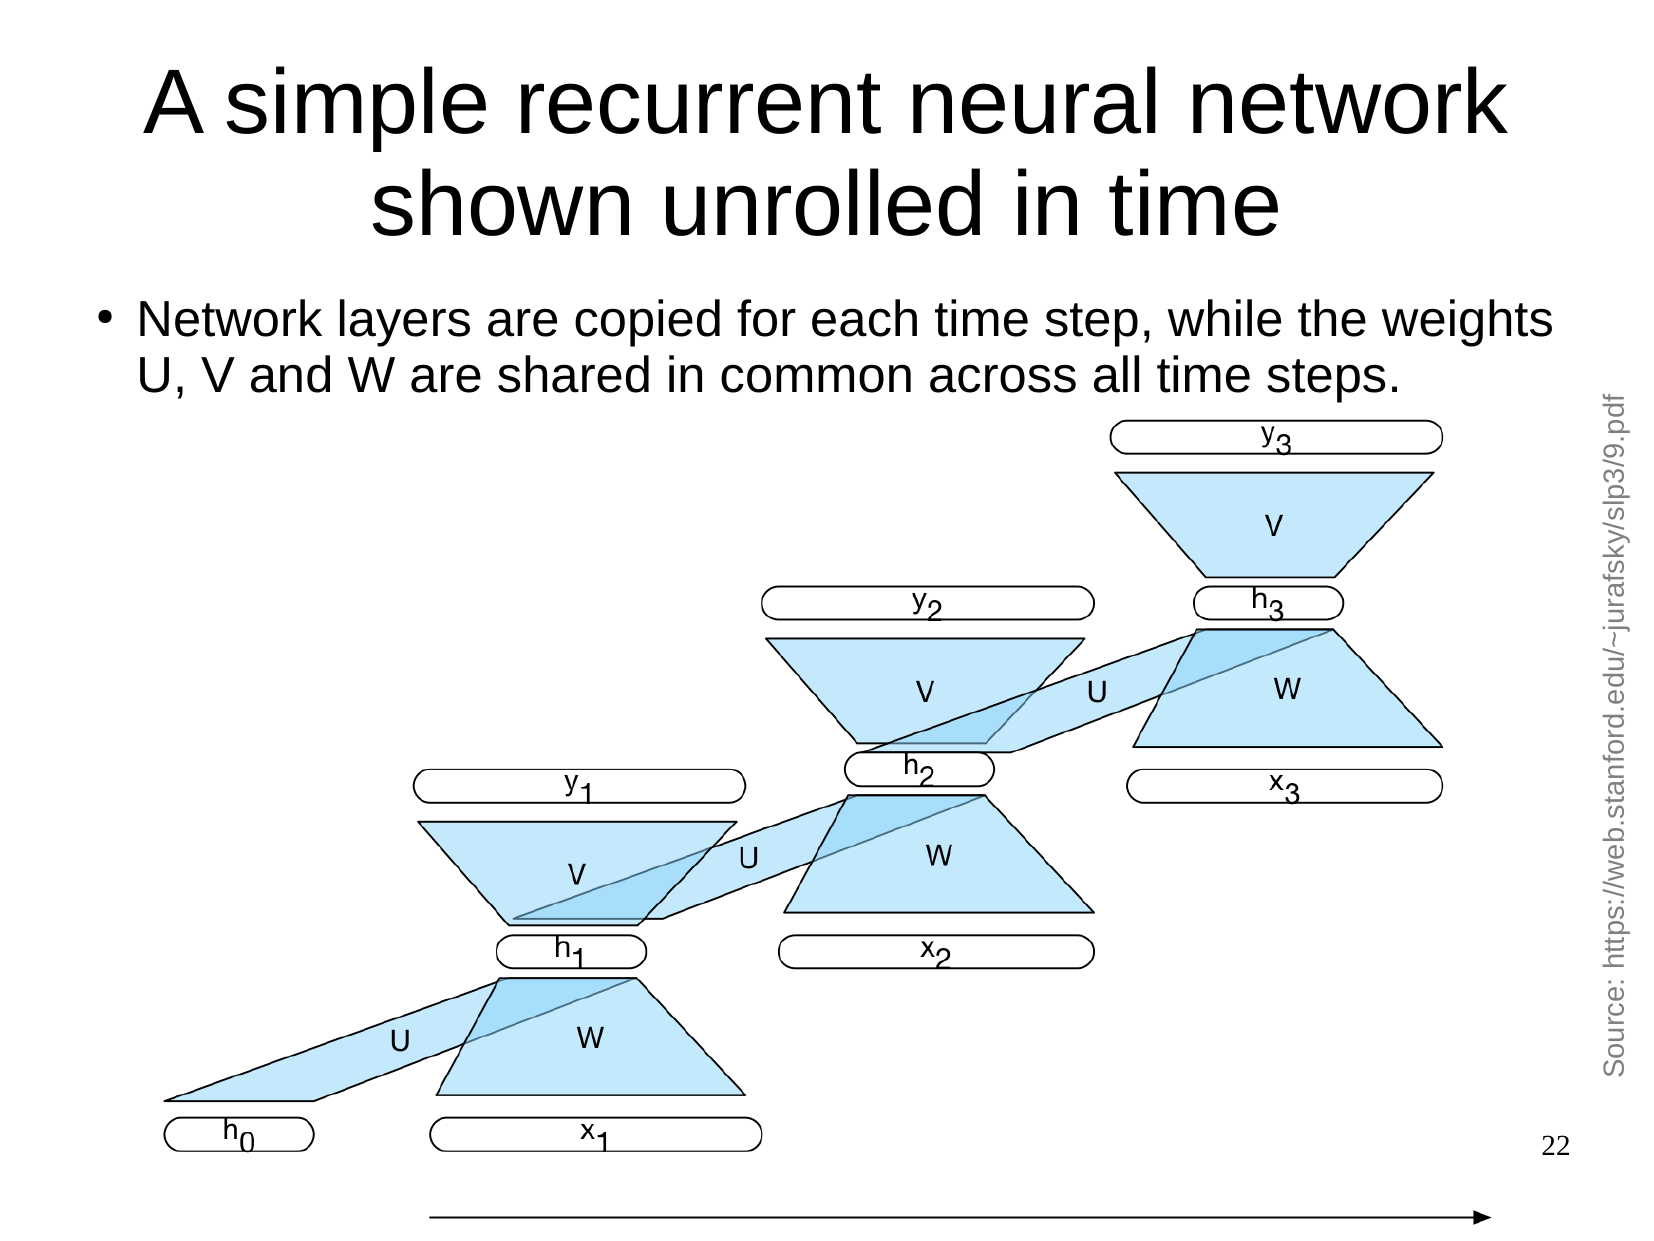

# A simple recurrent neural network shown unrolled in time
Network layers are copied for each time step, while the weights U, V and W are shared in common across all time steps.
Source: https://web.stanford.edu/~jurafsky/slp3/9.pdf
22